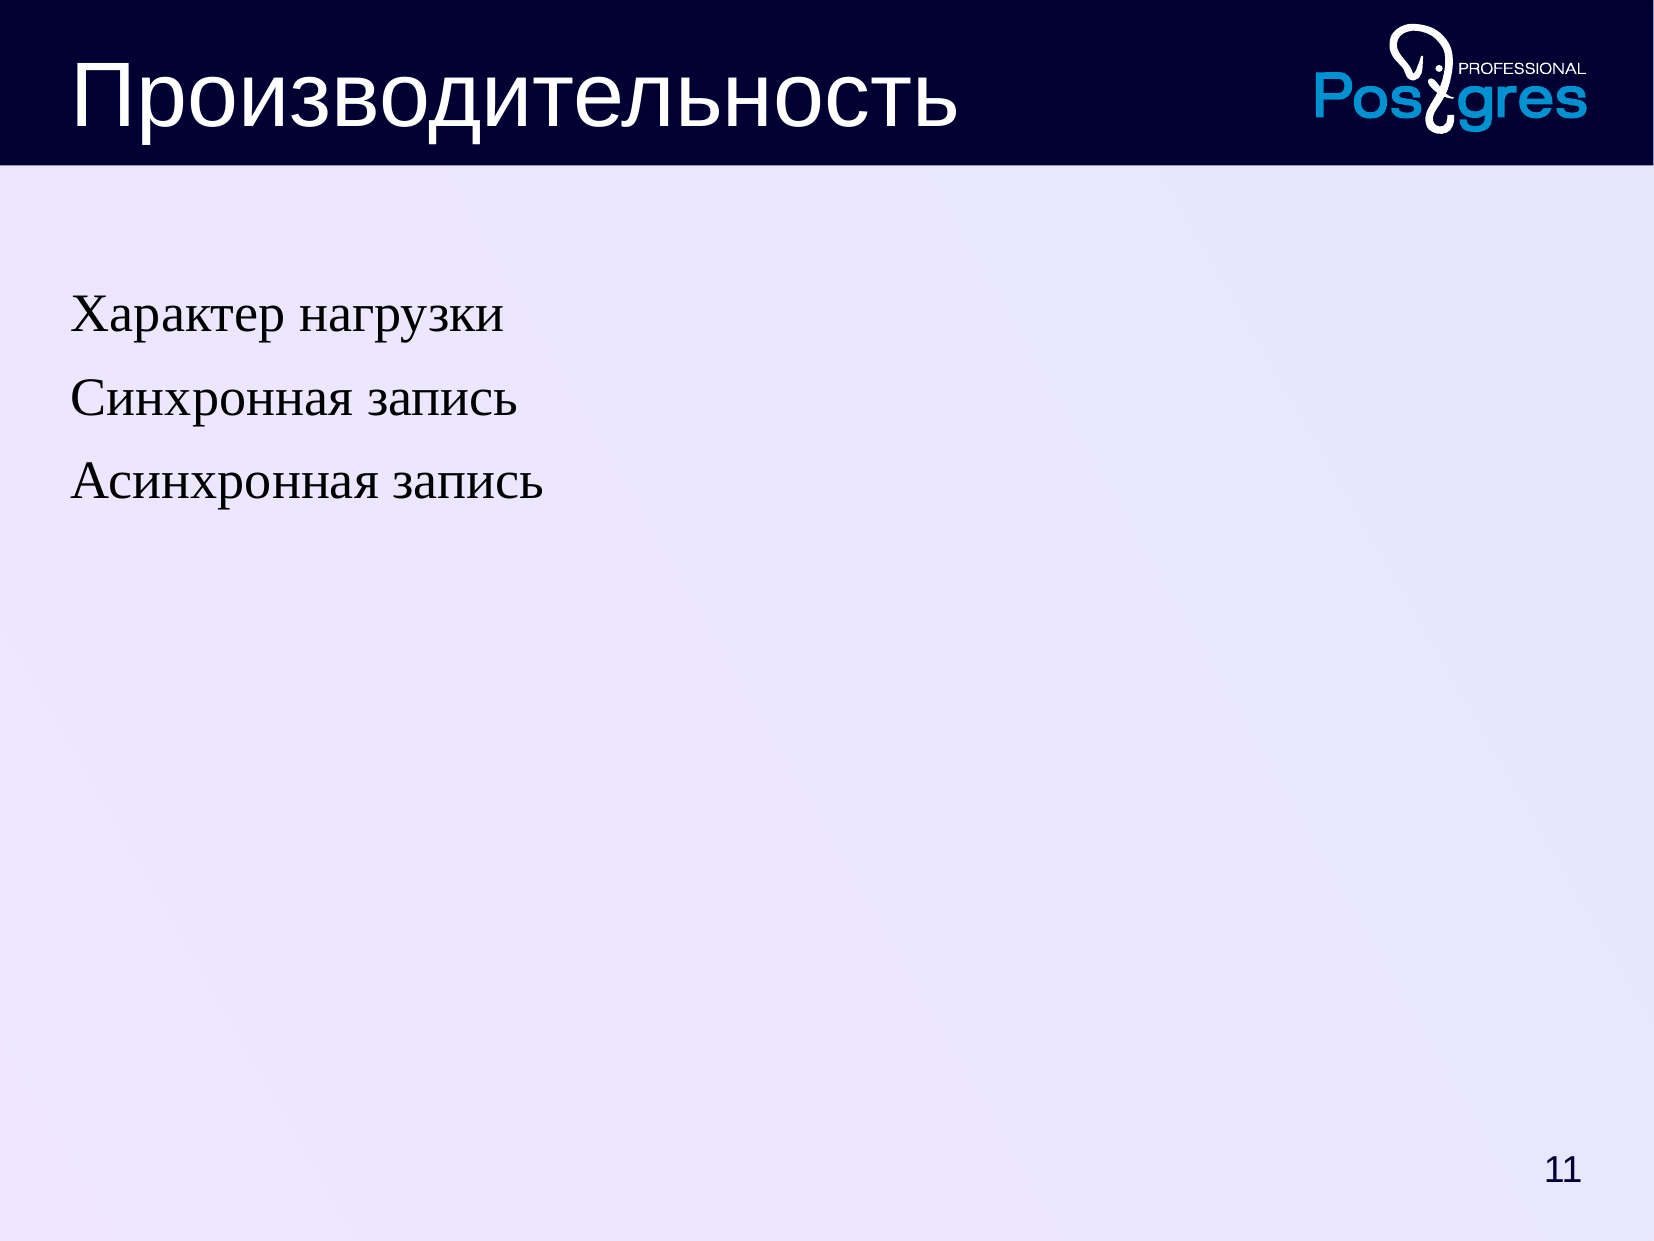

# Производительность
Характер нагрузки
Синхронная запись
Асинхронная запись